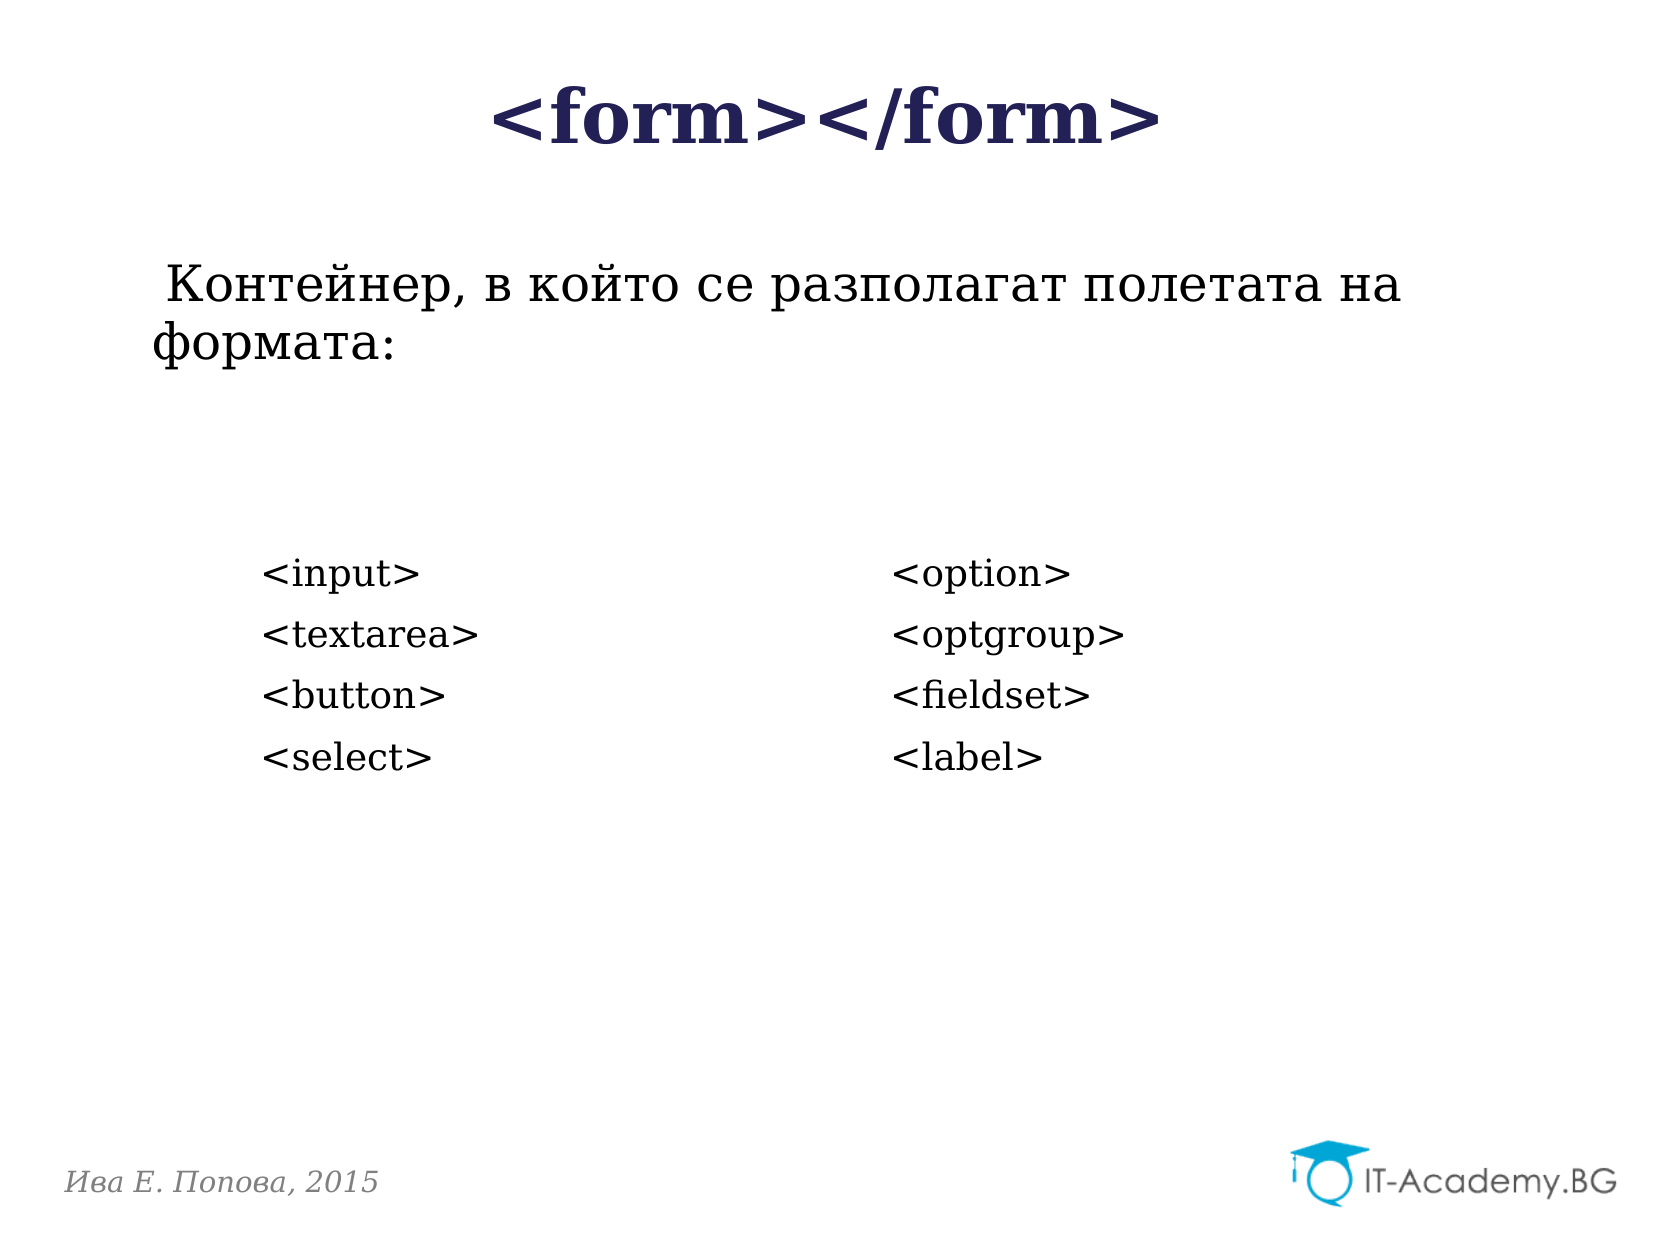

# <form></form>
Контейнер, в който се разполагат полетата на формата:
<input>
<textarea>
<button>
<select>
<option>
<optgroup>
<fieldset>
<label>